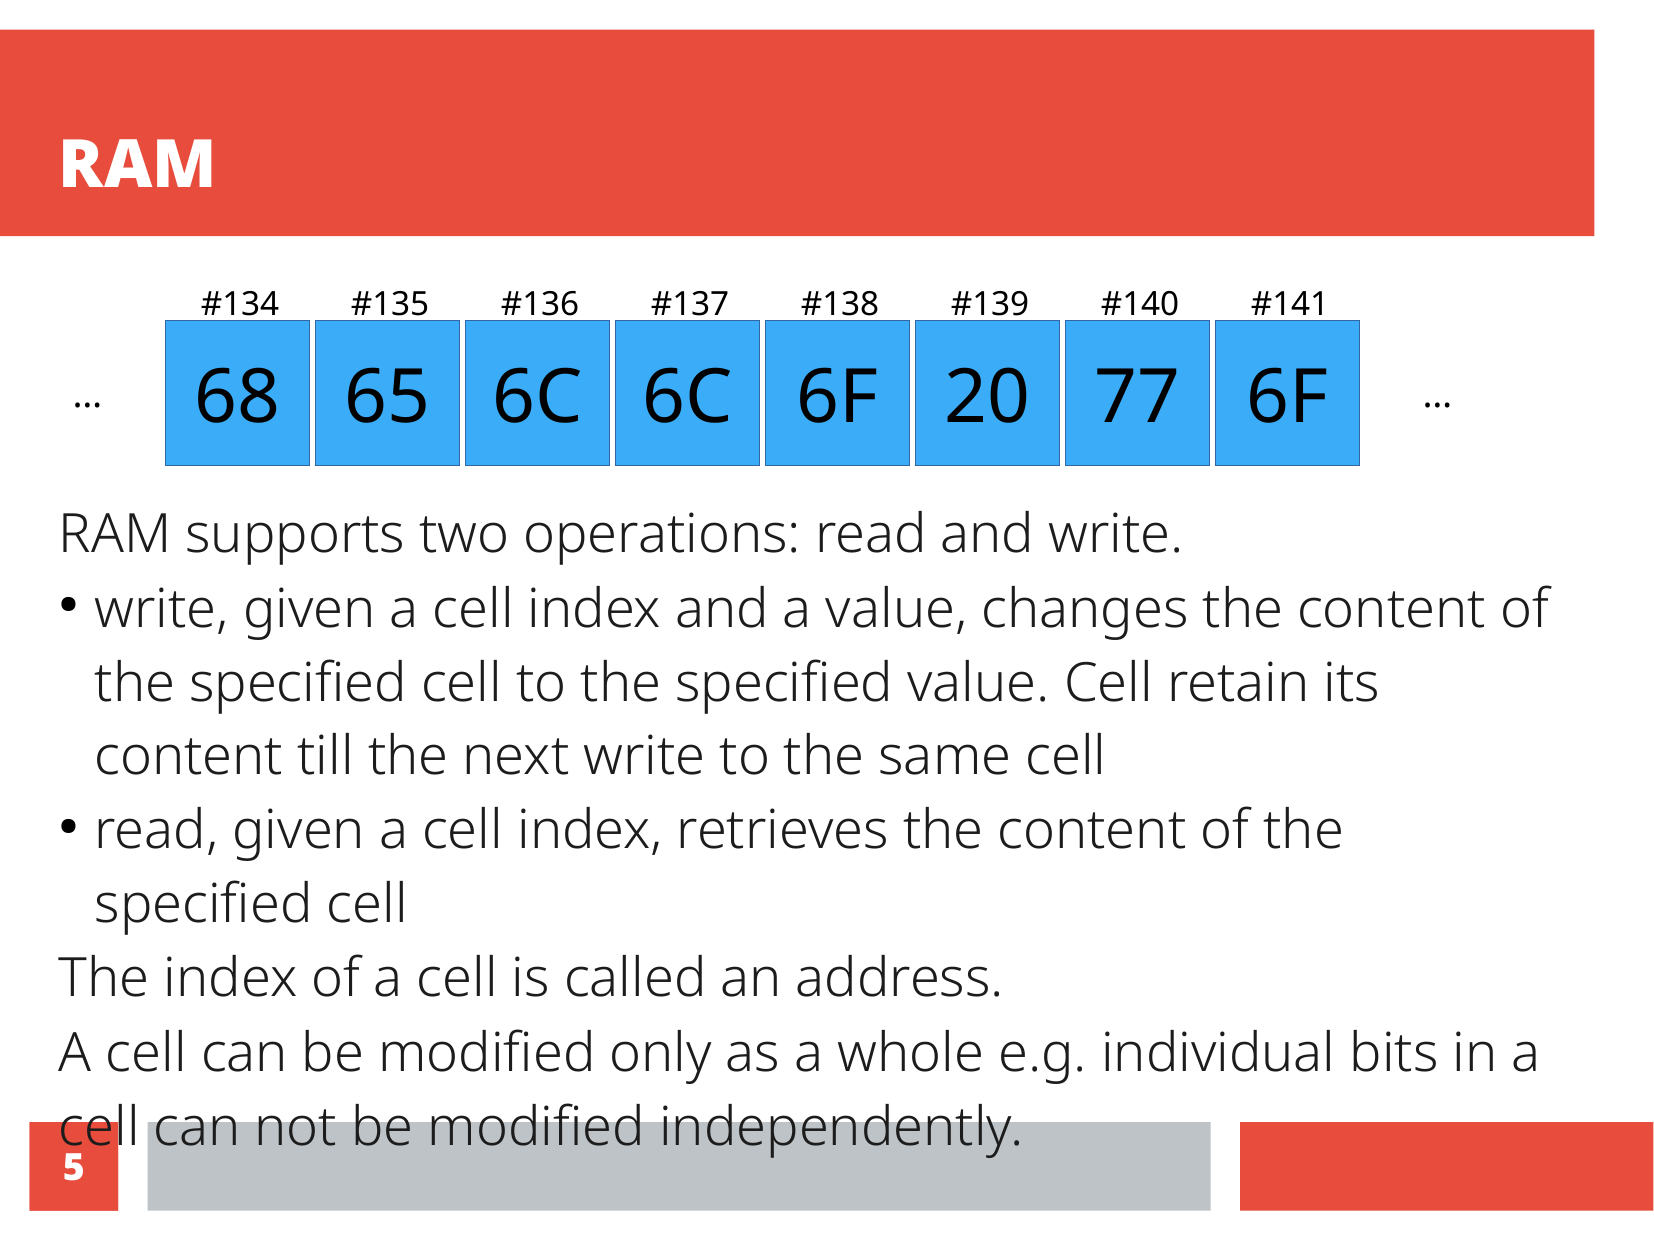

# RAM
#135
#136
#137
#138
#139
#141
#134
#140
…
65
6C
6C
6F
20
6F
…
68
77
RAM supports two operations: read and write.
write, given a cell index and a value, changes the content of the specified cell to the specified value. Cell retain its content till the next write to the same cell
read, given a cell index, retrieves the content of the specified cell
The index of a cell is called an address.
A cell can be modified only as a whole e.g. individual bits in a cell can not be modified independently.
5